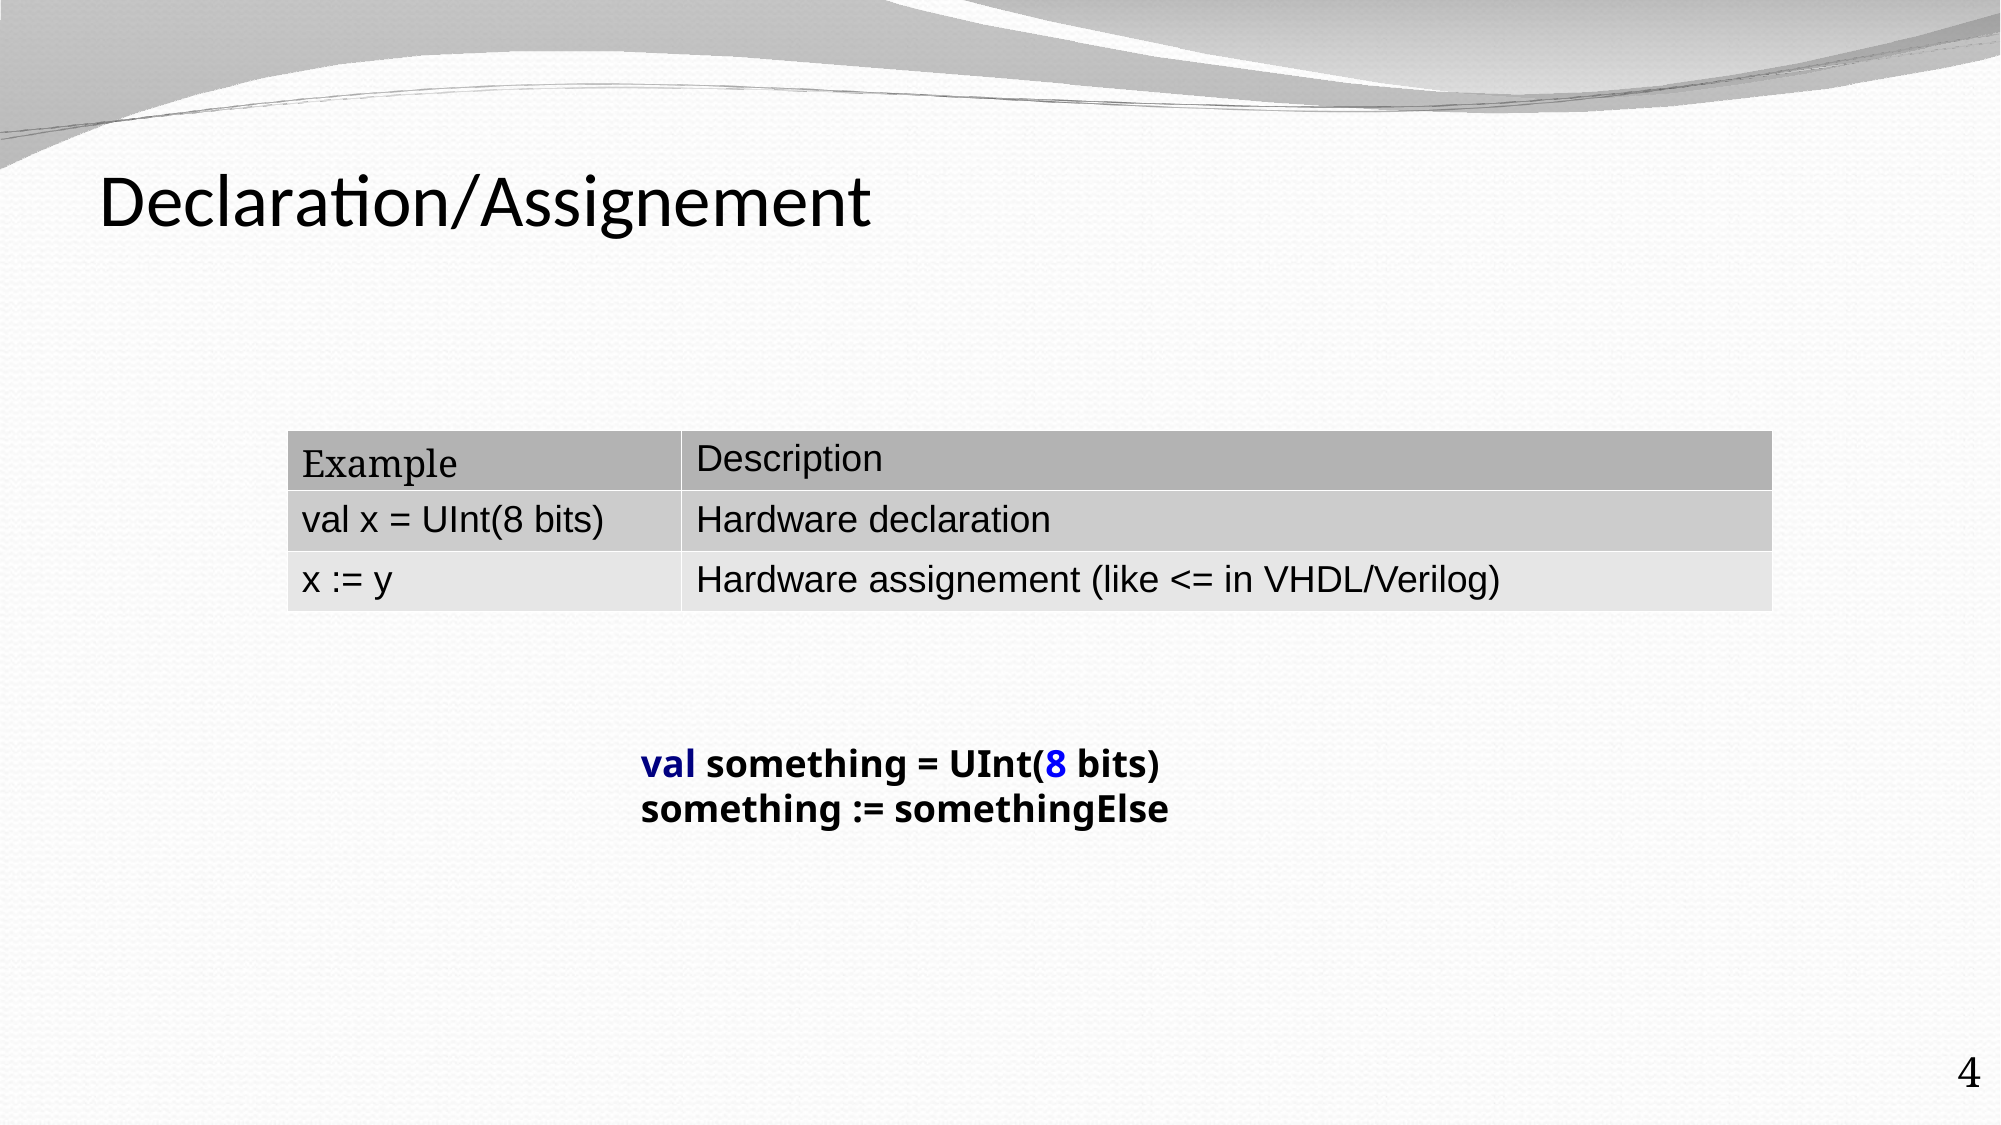

# Declaration/Assignement
| Example | Description |
| --- | --- |
| val x = UInt(8 bits) | Hardware declaration |
| x := y | Hardware assignement (like <= in VHDL/Verilog) |
val something = UInt(8 bits)
something := somethingElse